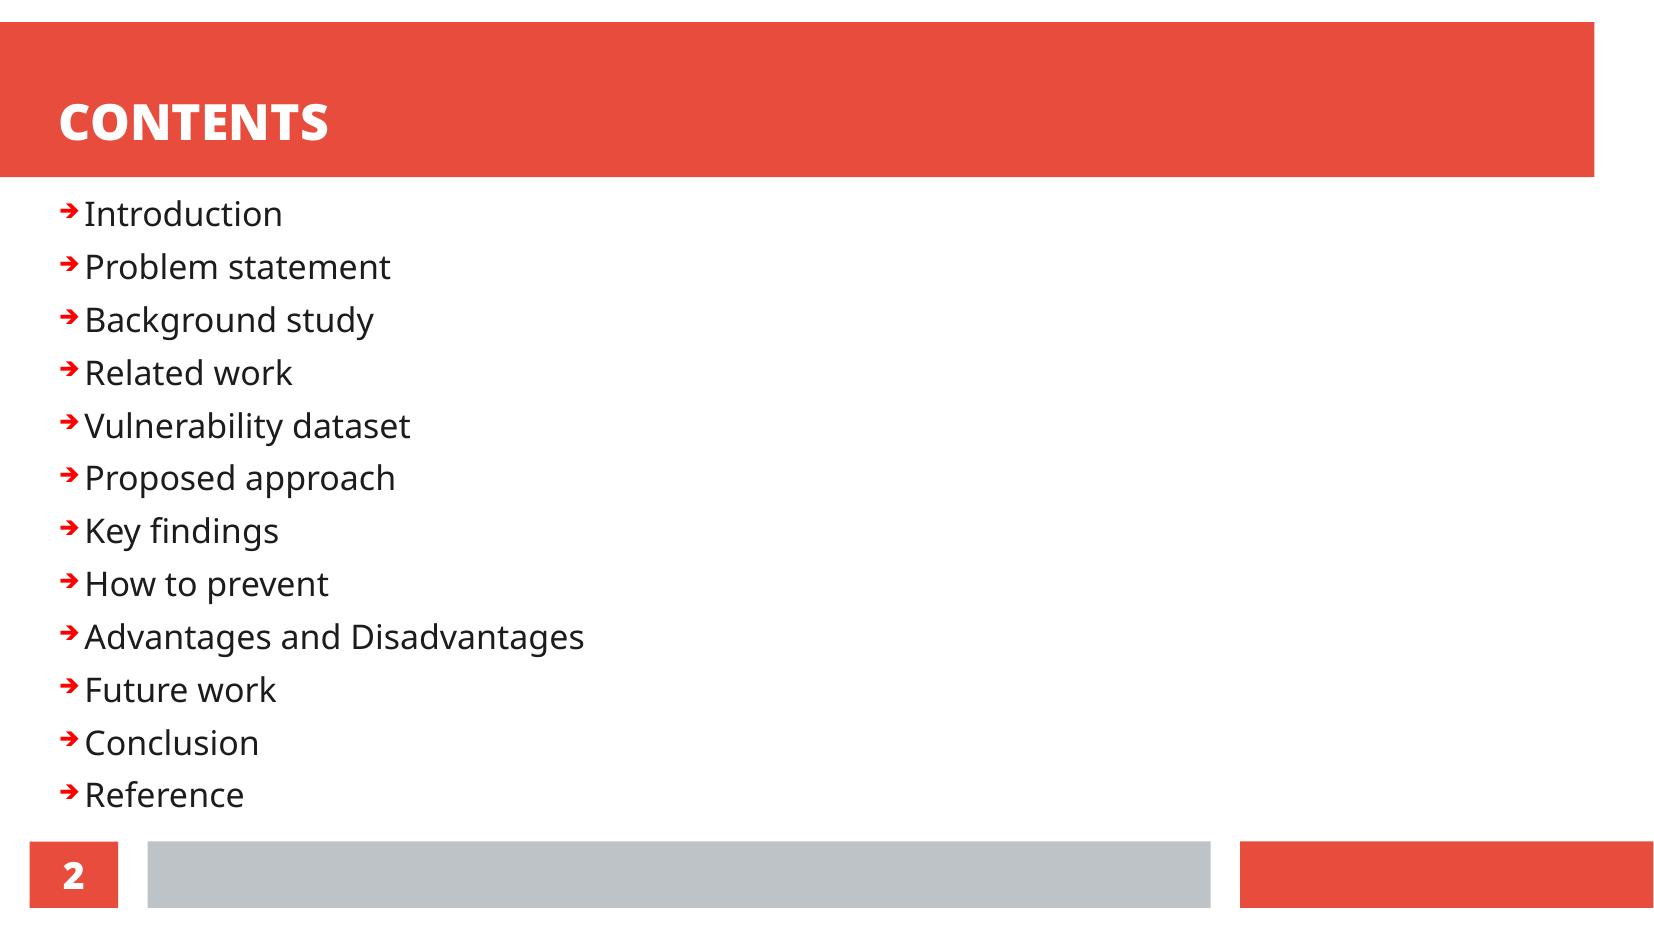

# CONTENTS
 Introduction
 Problem statement
 Background study
 Related work
 Vulnerability dataset
 Proposed approach
 Key findings
 How to prevent
 Advantages and Disadvantages
 Future work
 Conclusion
 Reference
2